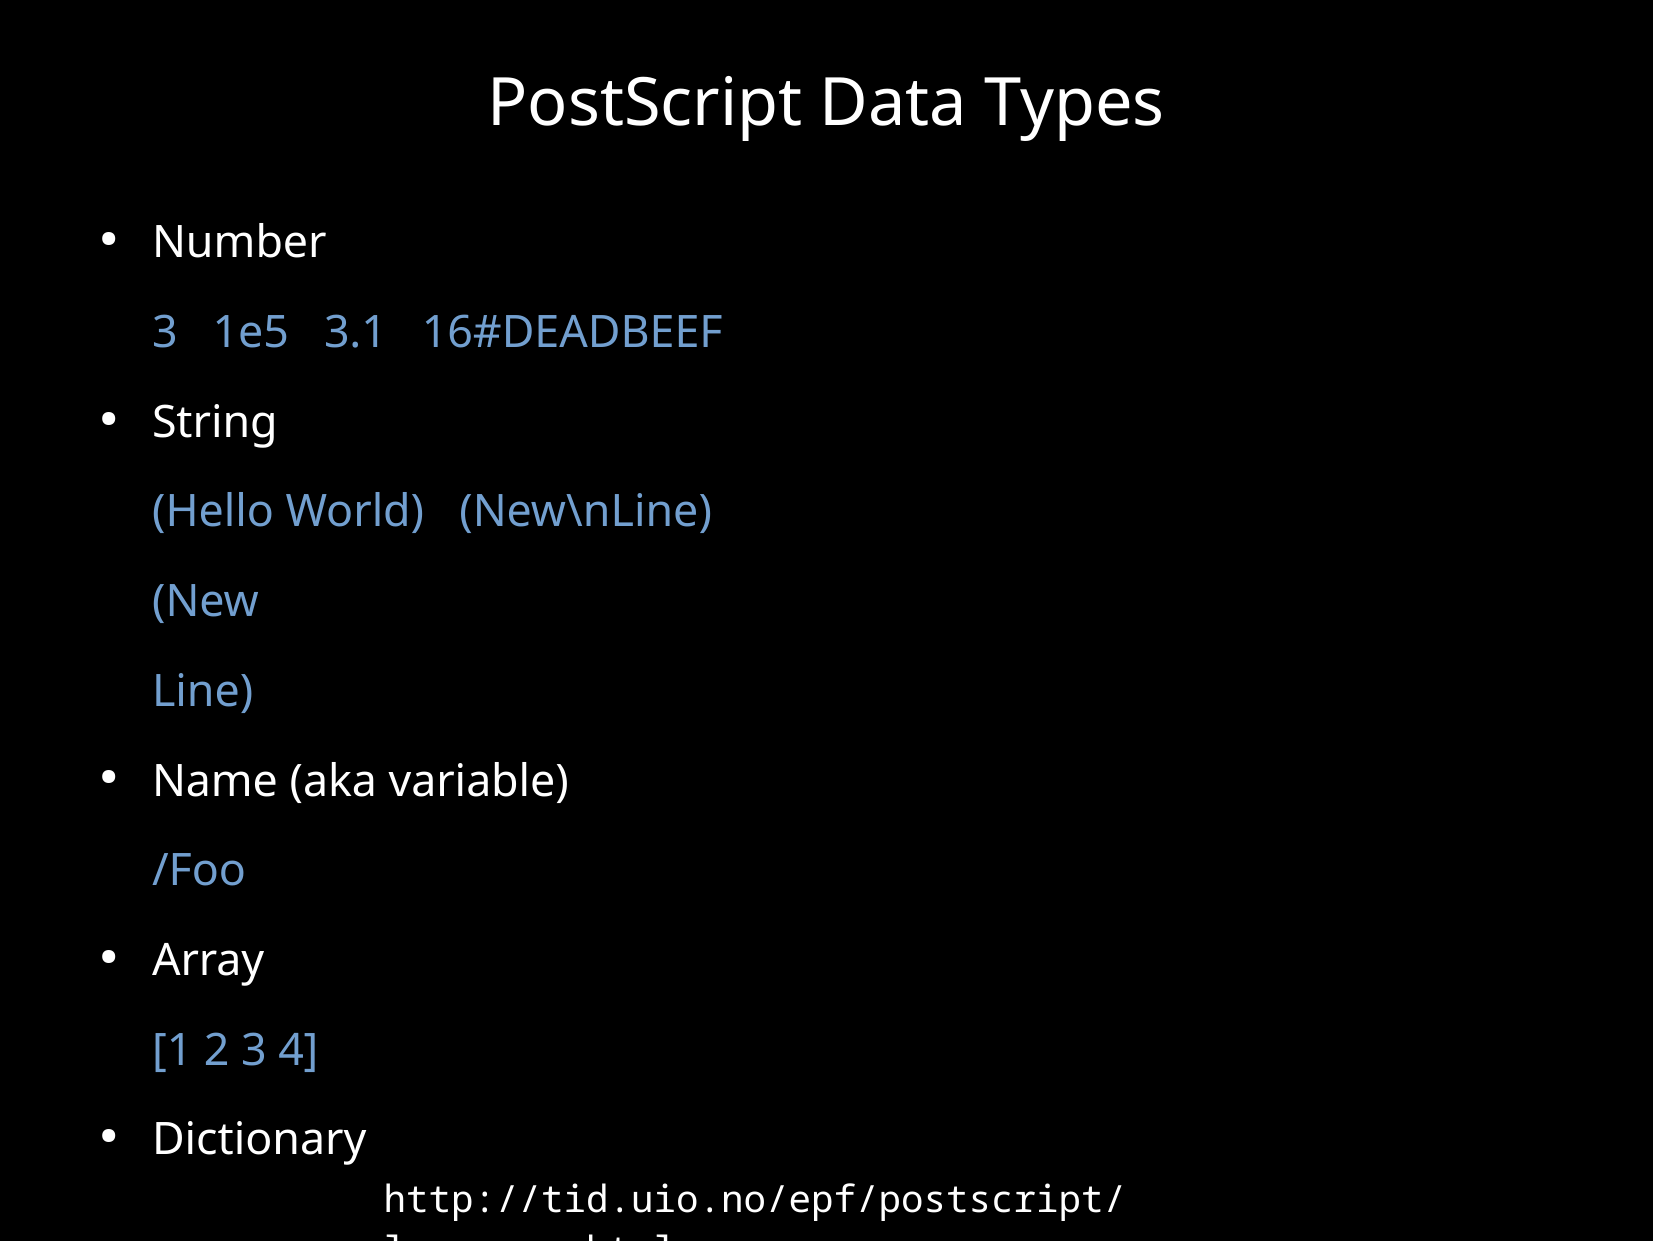

# PostScript Data Types
Number
3 1e5 3.1 16#DEADBEEF
String
(Hello World) (New\nLine)
(New
Line)
Name (aka variable)
/Foo
Array
[1 2 3 4]
Dictionary
http://tid.uio.no/epf/postscript/language.html